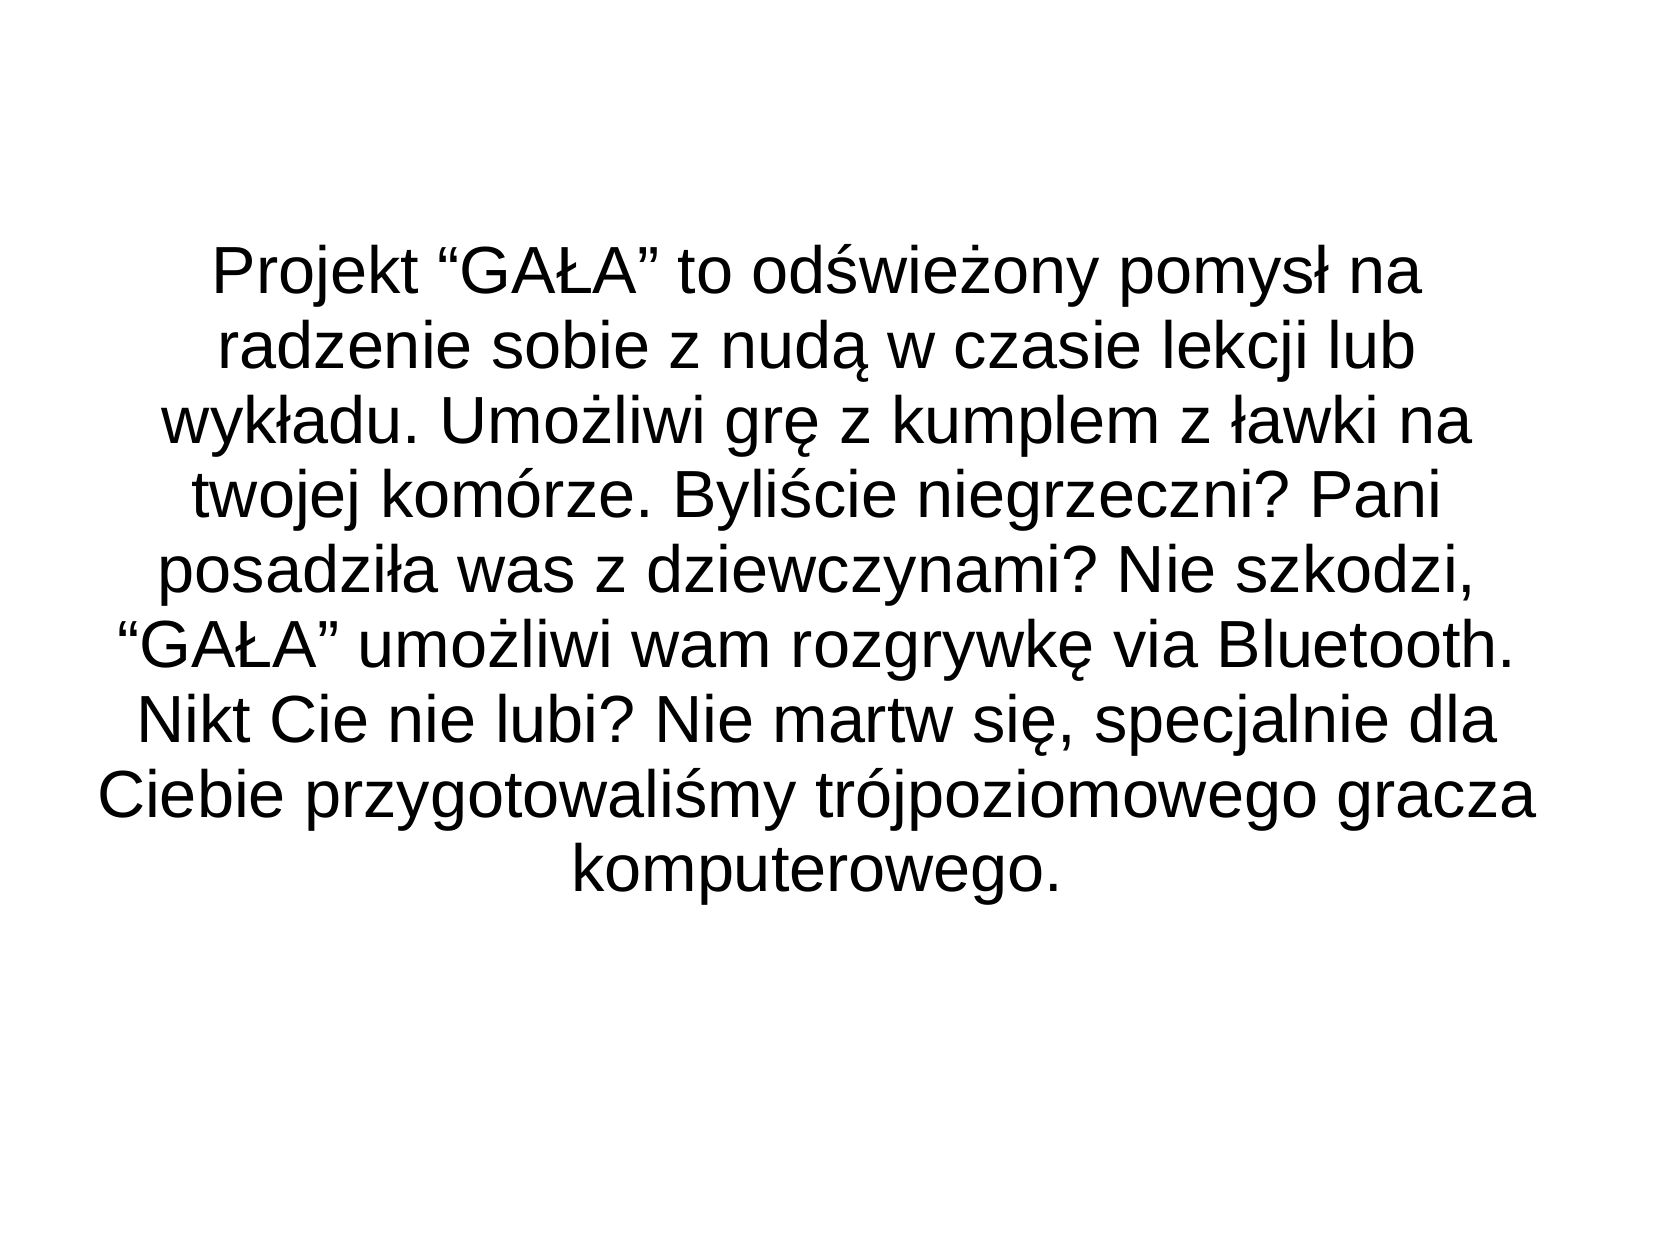

# Projekt “GAŁA” to odświeżony pomysł na radzenie sobie z nudą w czasie lekcji lub wykładu. Umożliwi grę z kumplem z ławki na twojej komórze. Byliście niegrzeczni? Pani posadziła was z dziewczynami? Nie szkodzi, “GAŁA” umożliwi wam rozgrywkę via Bluetooth. Nikt Cie nie lubi? Nie martw się, specjalnie dla Ciebie przygotowaliśmy trójpoziomowego gracza komputerowego.